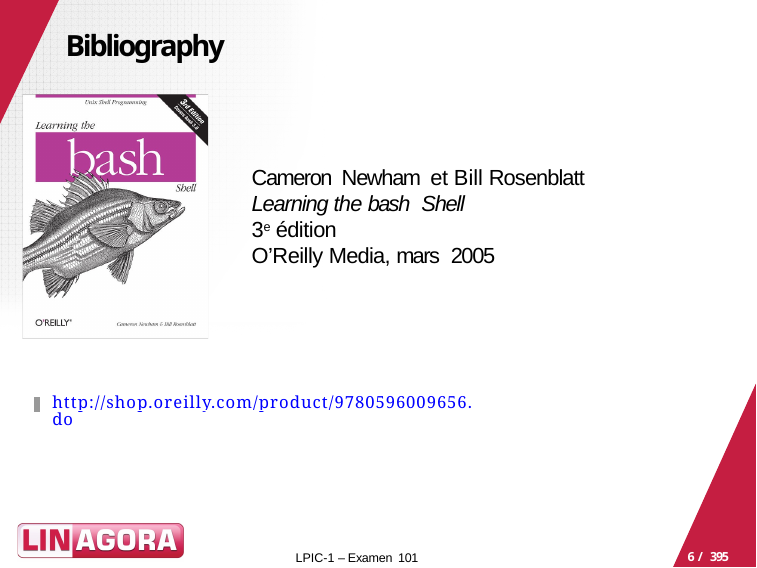

Bibliography
Cameron Newham et Bill Rosenblatt
Learning the bash Shell
3e édition
O’Reilly Media, mars 2005
http://shop.oreilly.com/product/9780596009656.do
LPIC-1 – Examen 101